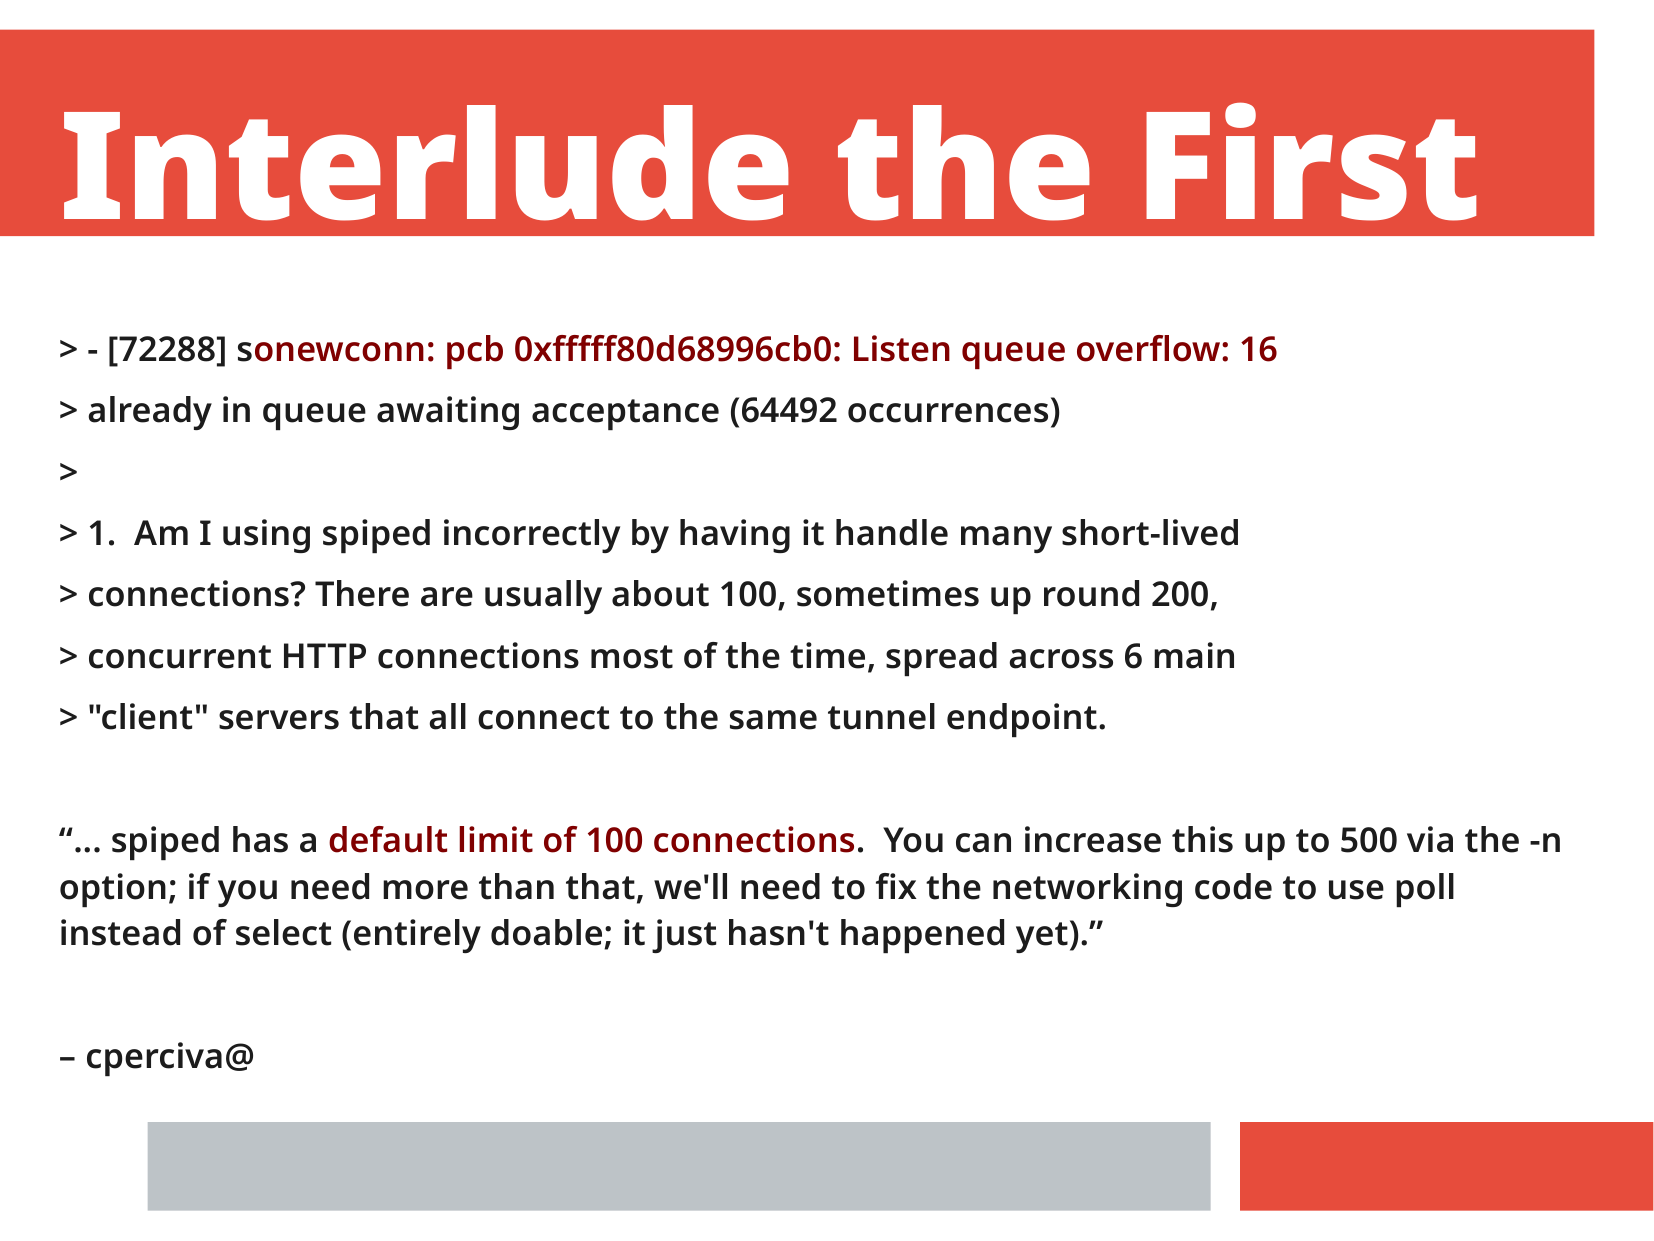

# Interlude the First
> - [72288] sonewconn: pcb 0xfffff80d68996cb0: Listen queue overflow: 16
> already in queue awaiting acceptance (64492 occurrences)
>
> 1. Am I using spiped incorrectly by having it handle many short-lived
> connections? There are usually about 100, sometimes up round 200,
> concurrent HTTP connections most of the time, spread across 6 main
> "client" servers that all connect to the same tunnel endpoint.
“... spiped has a default limit of 100 connections. You can increase this up to 500 via the -n option; if you need more than that, we'll need to fix the networking code to use poll instead of select (entirely doable; it just hasn't happened yet).”
– cperciva@